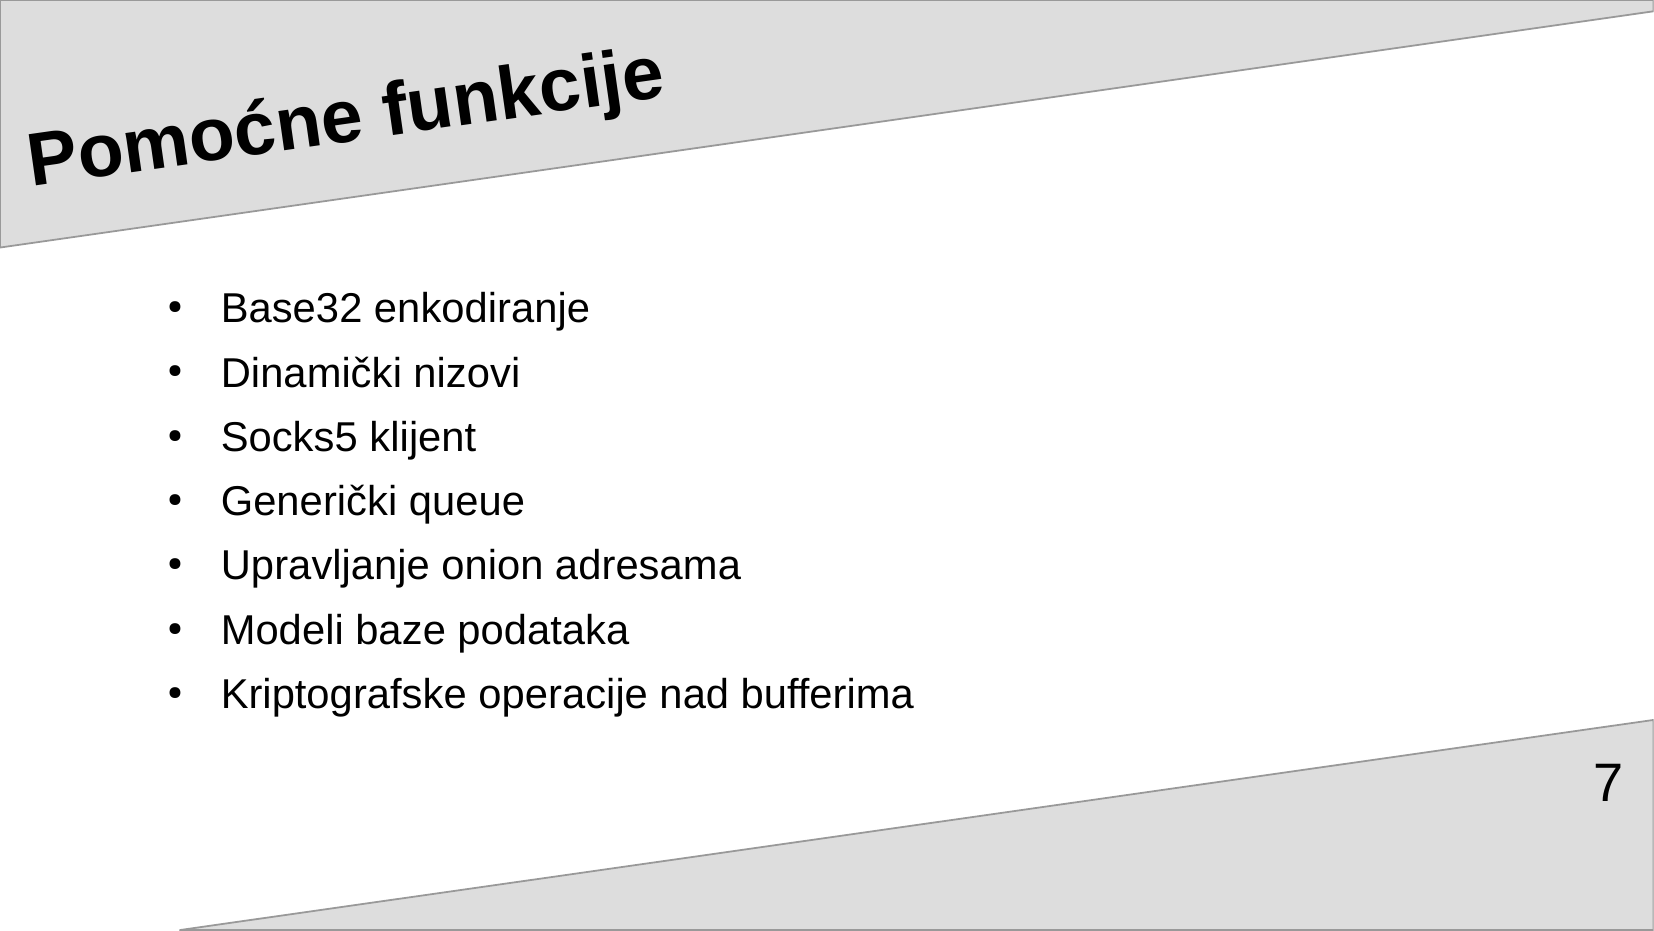

# Pomoćne funkcije
Base32 enkodiranje
Dinamički nizovi
Socks5 klijent
Generički queue
Upravljanje onion adresama
Modeli baze podataka
Kriptografske operacije nad bufferima
7